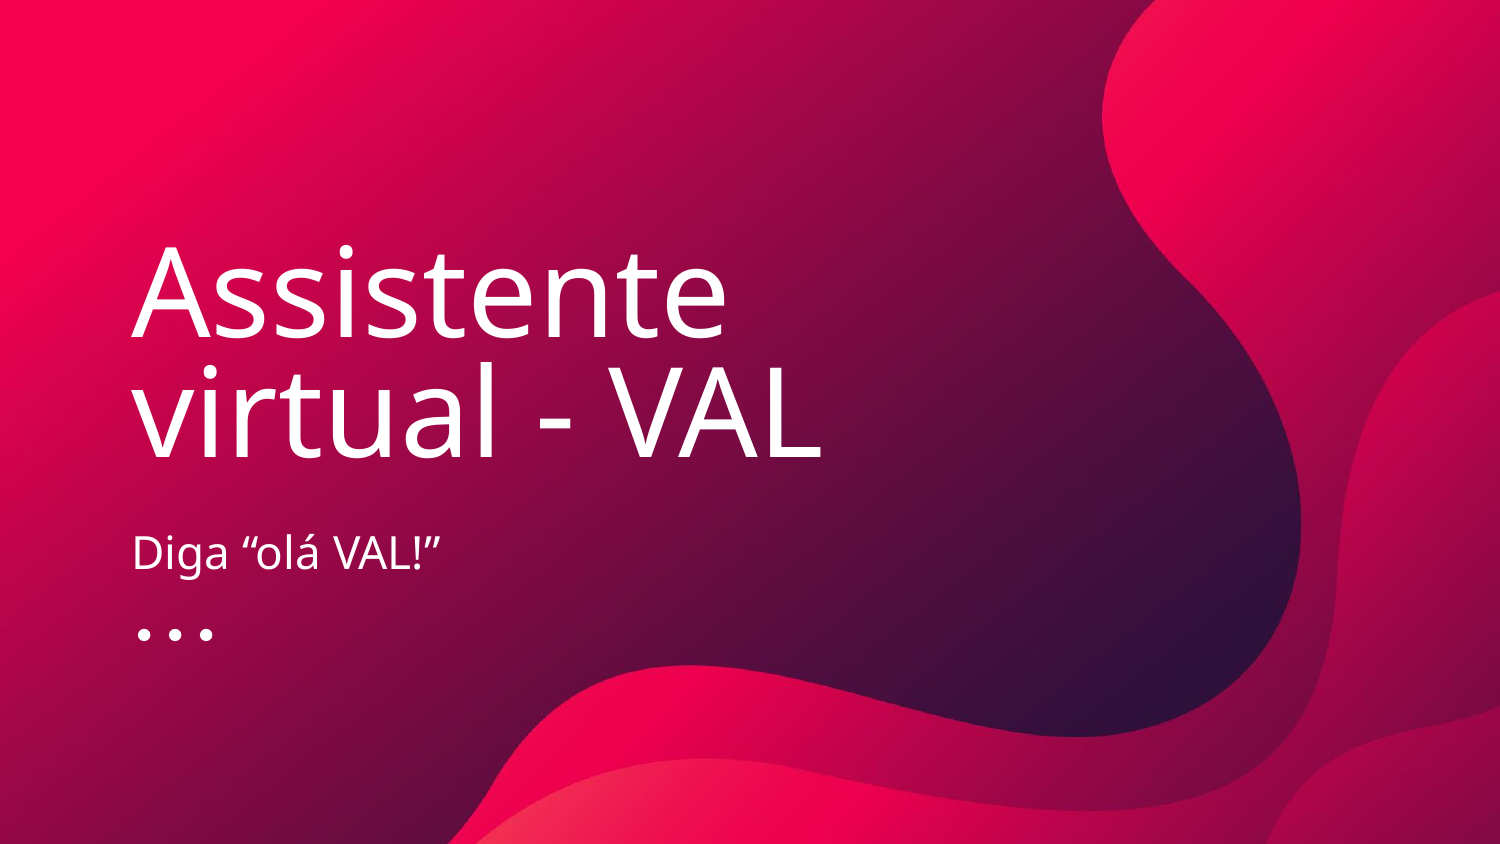

Assistente
virtual - VAL
Diga “olá VAL!”